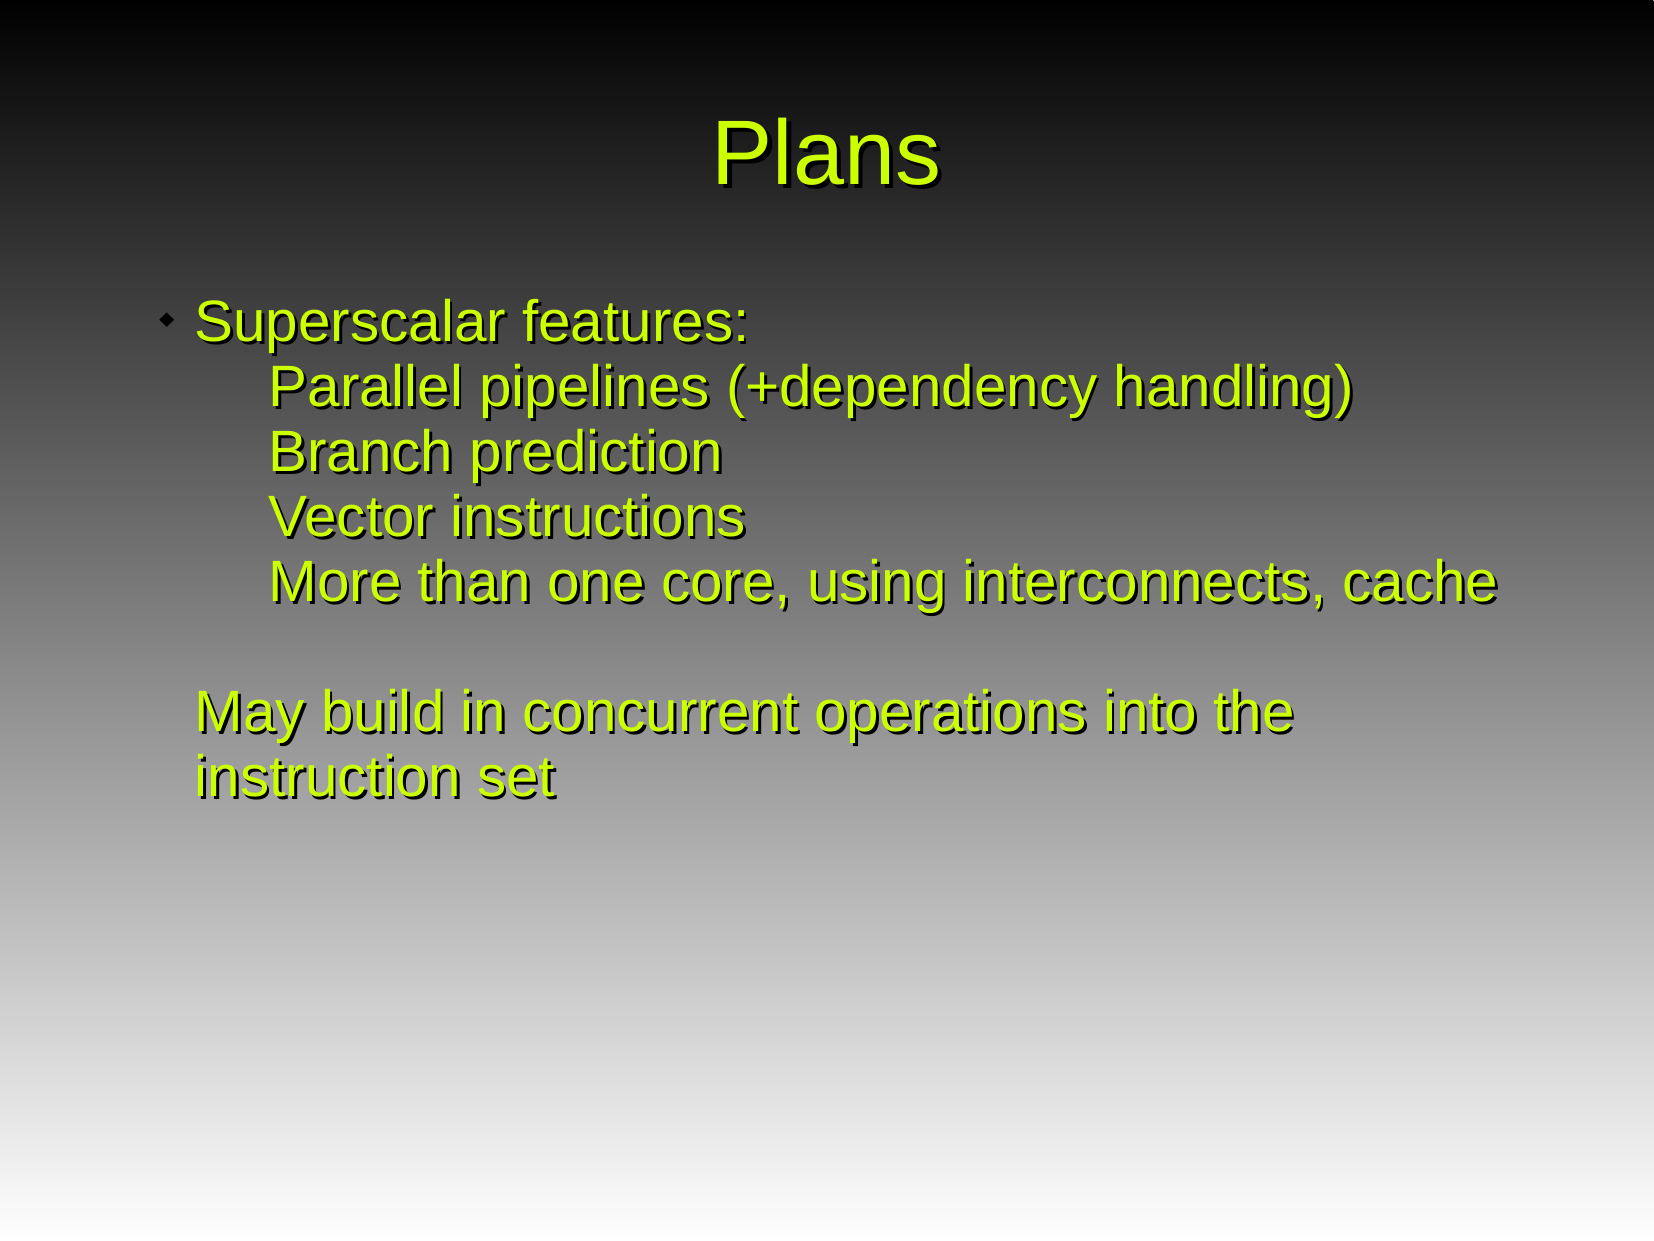

# Plans
Superscalar features:
	Parallel pipelines (+dependency handling)
	Branch prediction
	Vector instructions
	More than one core, using interconnects, cache
May build in concurrent operations into the instruction set